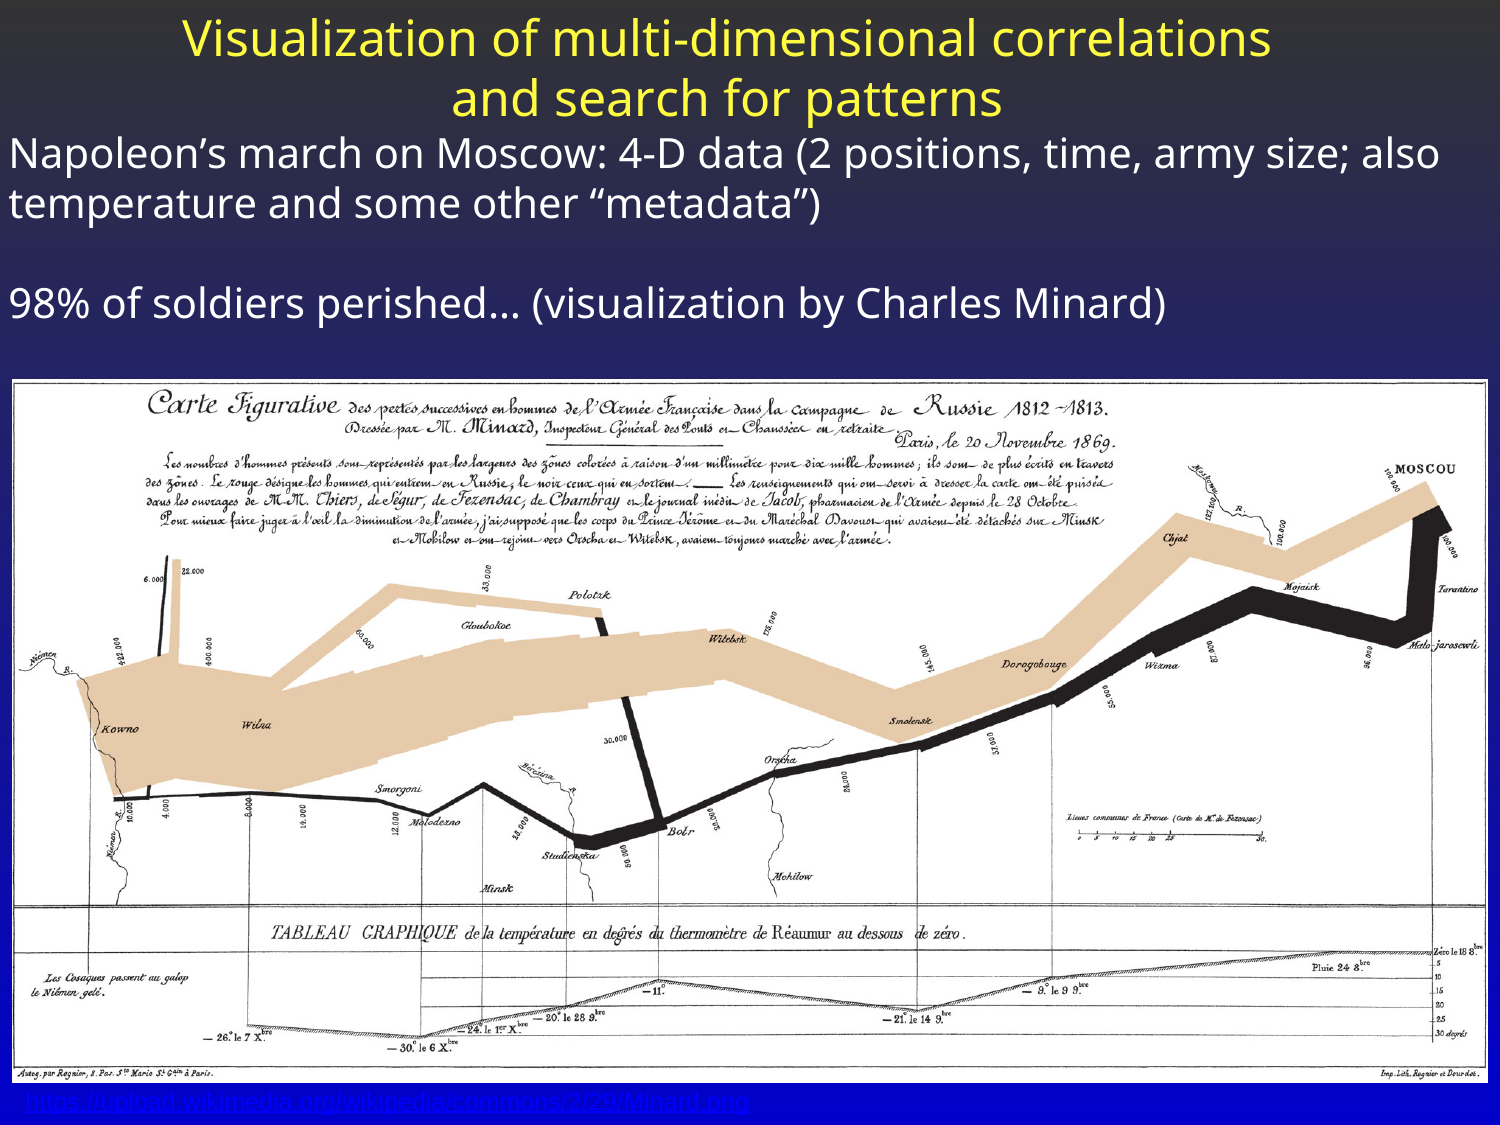

Visualization of multi-dimensional correlations
and search for patterns
Napoleon’s march on Moscow: 4-D data (2 positions, time, army size; also temperature and some other “metadata”)
98% of soldiers perished… (visualization by Charles Minard)
https://upload.wikimedia.org/wikipedia/commons/2/29/Minard.png